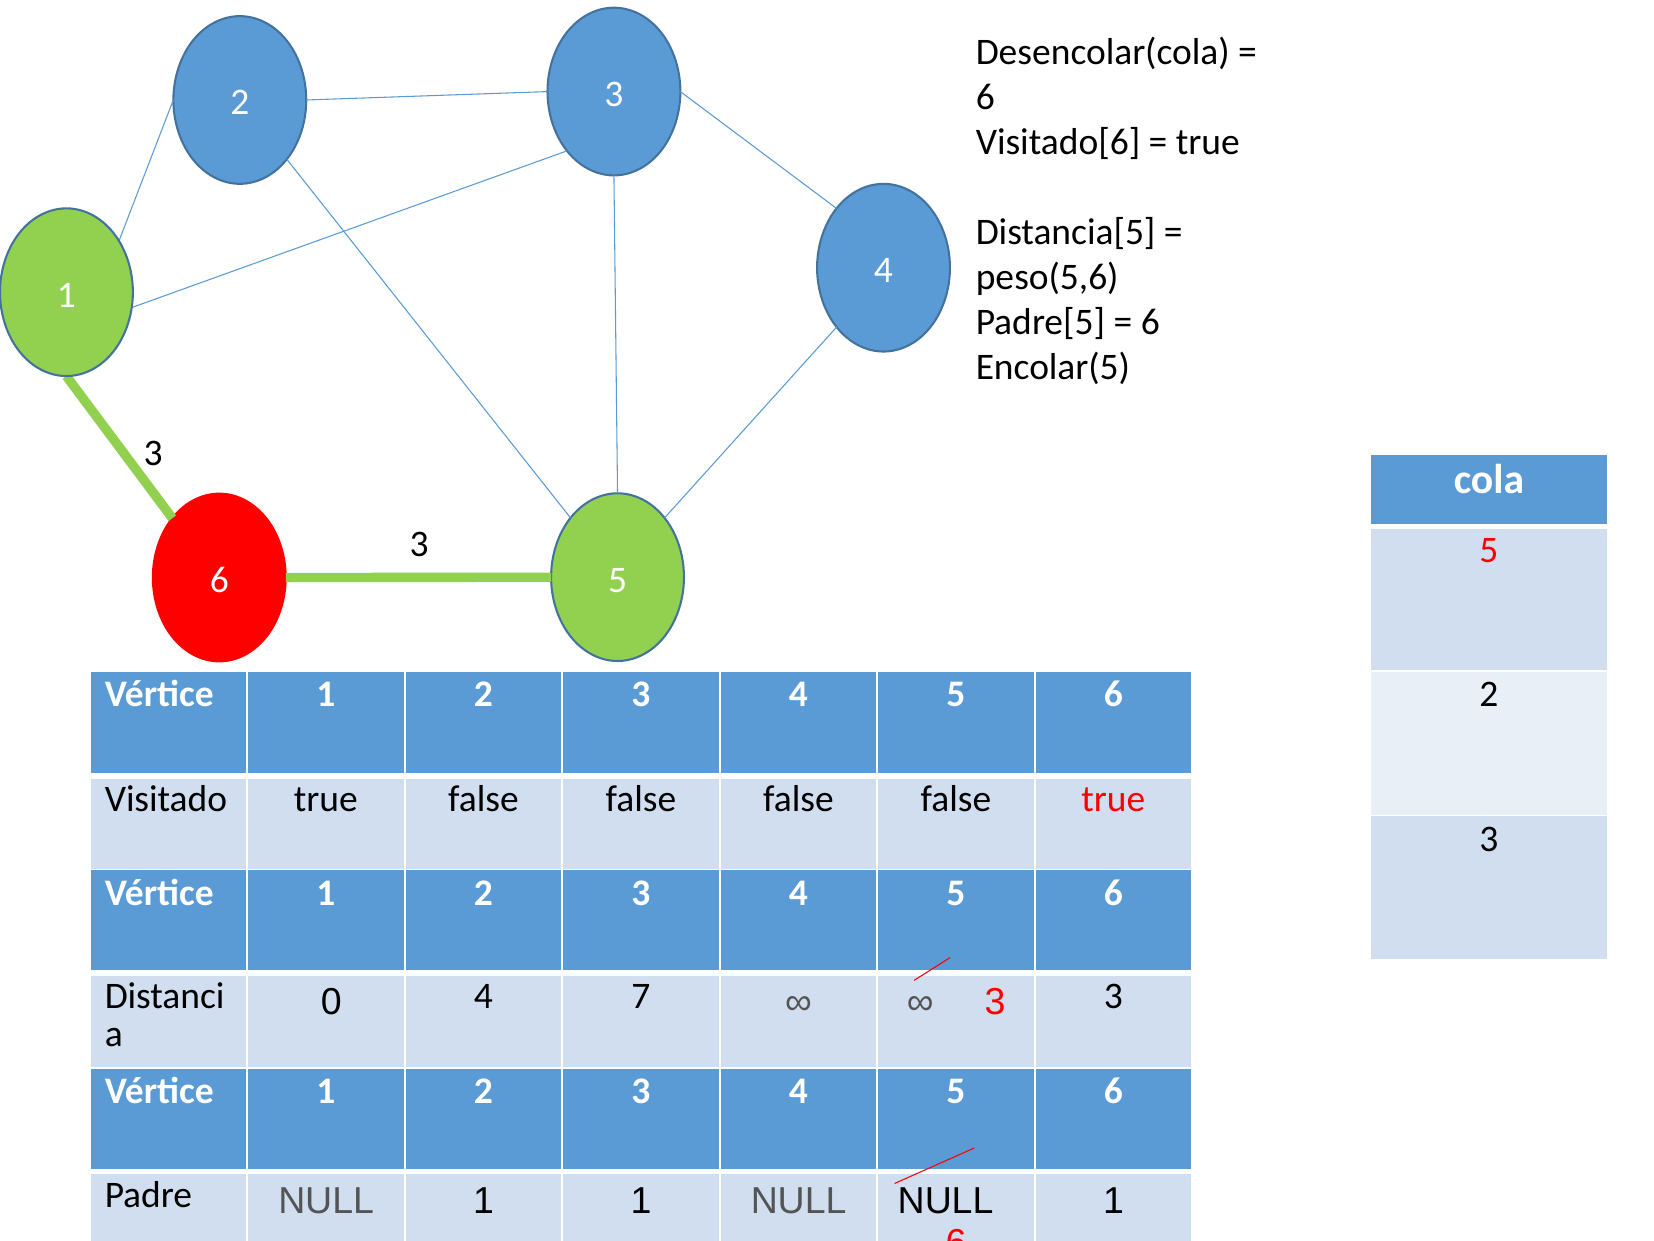

3
2
Desencolar(cola) = 6
Visitado[6] = true
Distancia[5] = peso(5,6)
Padre[5] = 6
Encolar(5)
4
1
3
| cola |
| --- |
| 5 |
| 2 |
| 3 |
5
6
3
| Vértice | 1 | 2 | 3 | 4 | 5 | 6 |
| --- | --- | --- | --- | --- | --- | --- |
| Visitado | true | false | false | false | false | true |
| Vértice | 1 | 2 | 3 | 4 | 5 | 6 |
| --- | --- | --- | --- | --- | --- | --- |
| Distancia | 0 | 4 | 7 | ∞ | ∞ 3 | 3 |
| Vértice | 1 | 2 | 3 | 4 | 5 | 6 |
| --- | --- | --- | --- | --- | --- | --- |
| Padre | NULL | 1 | 1 | NULL | NULL 6 | 1 |